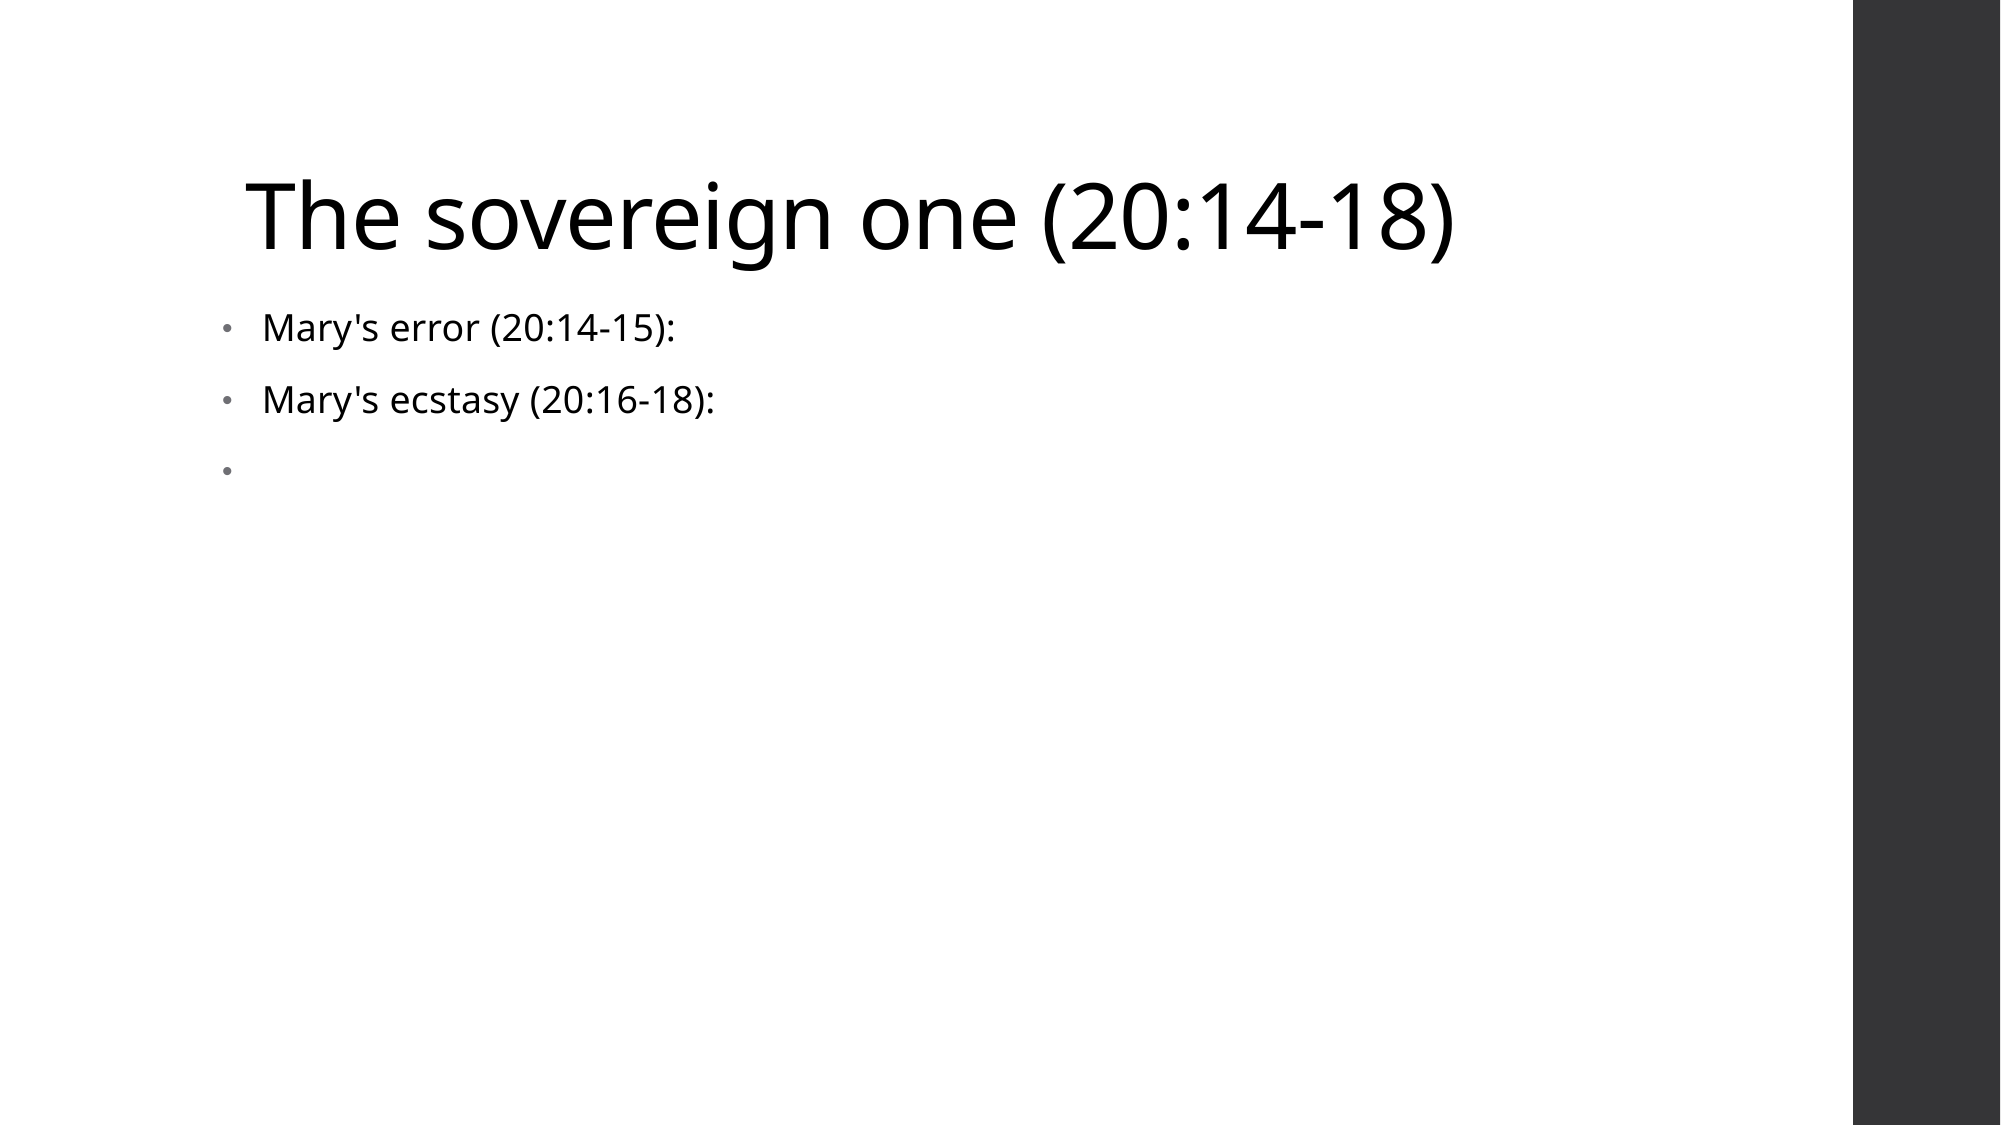

# The sovereign one (20:14-18)
 Mary's error (20:14-15):
 Mary's ecstasy (20:16-18):